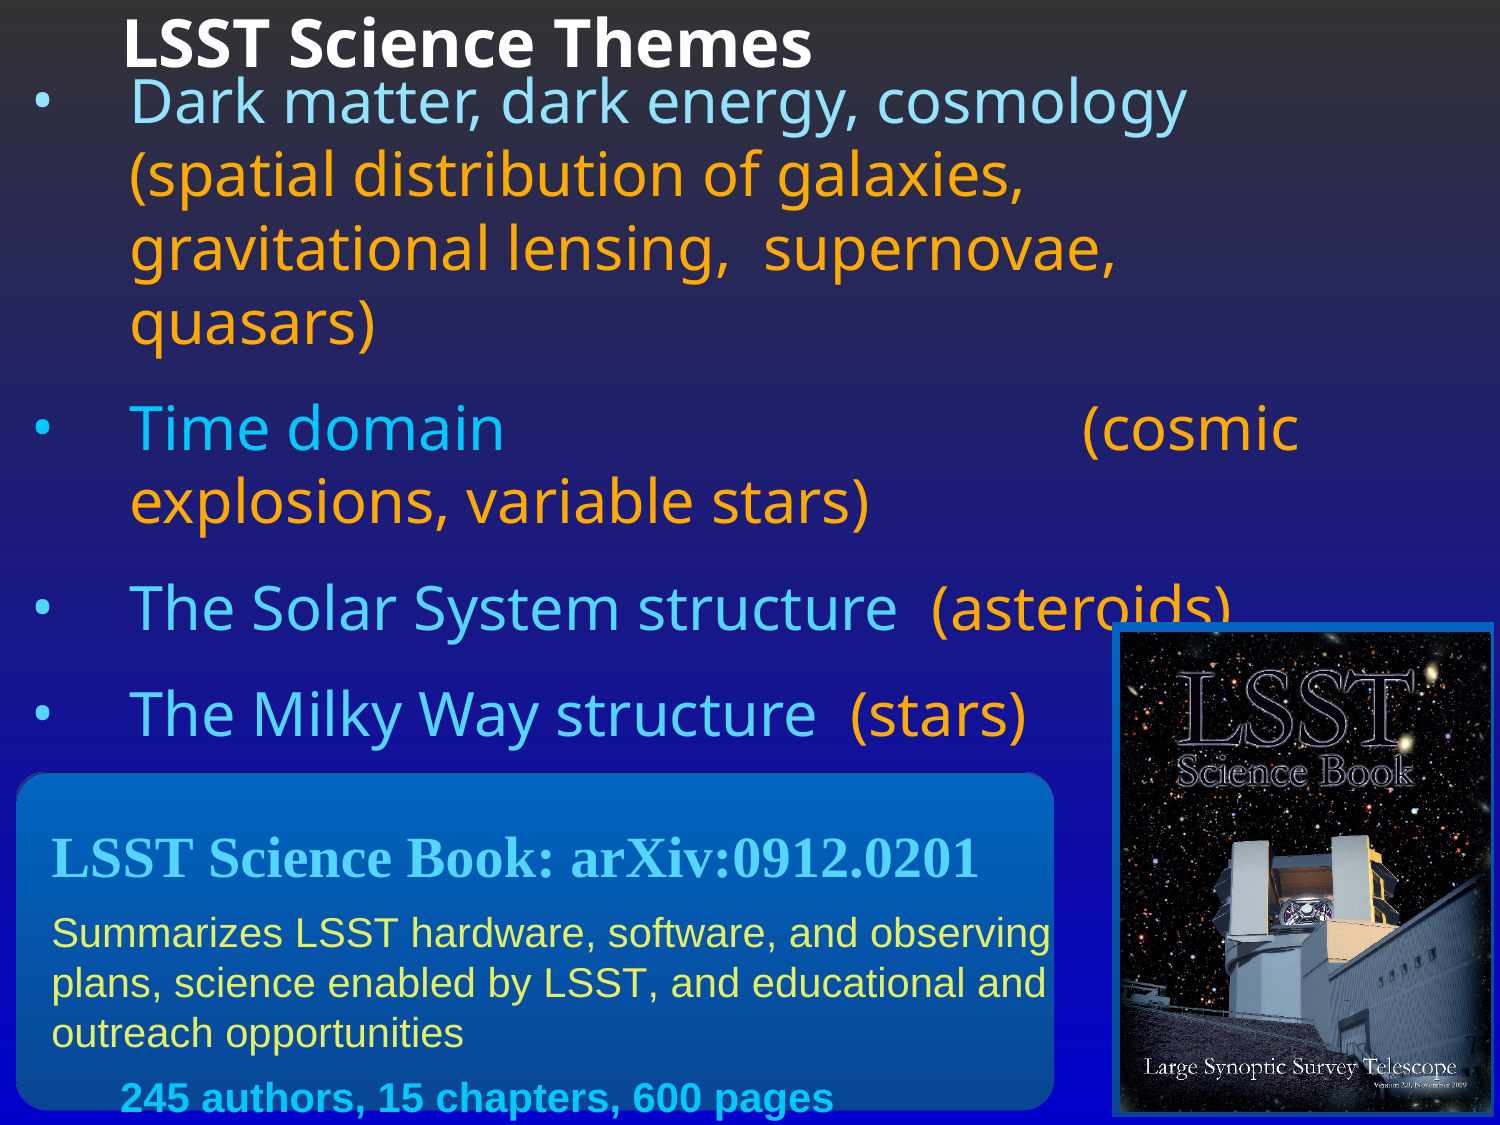

# LSST Science Themes
Dark matter, dark energy, cosmology (spatial distribution of galaxies, gravitational lensing, supernovae, quasars)
Time domain (cosmic explosions, variable stars)
The Solar System structure (asteroids)
The Milky Way structure (stars)
LSST Science Book: arXiv:0912.0201
Summarizes LSST hardware, software, and observing plans, science enabled by LSST, and educational and outreach opportunities
 245 authors, 15 chapters, 600 pages